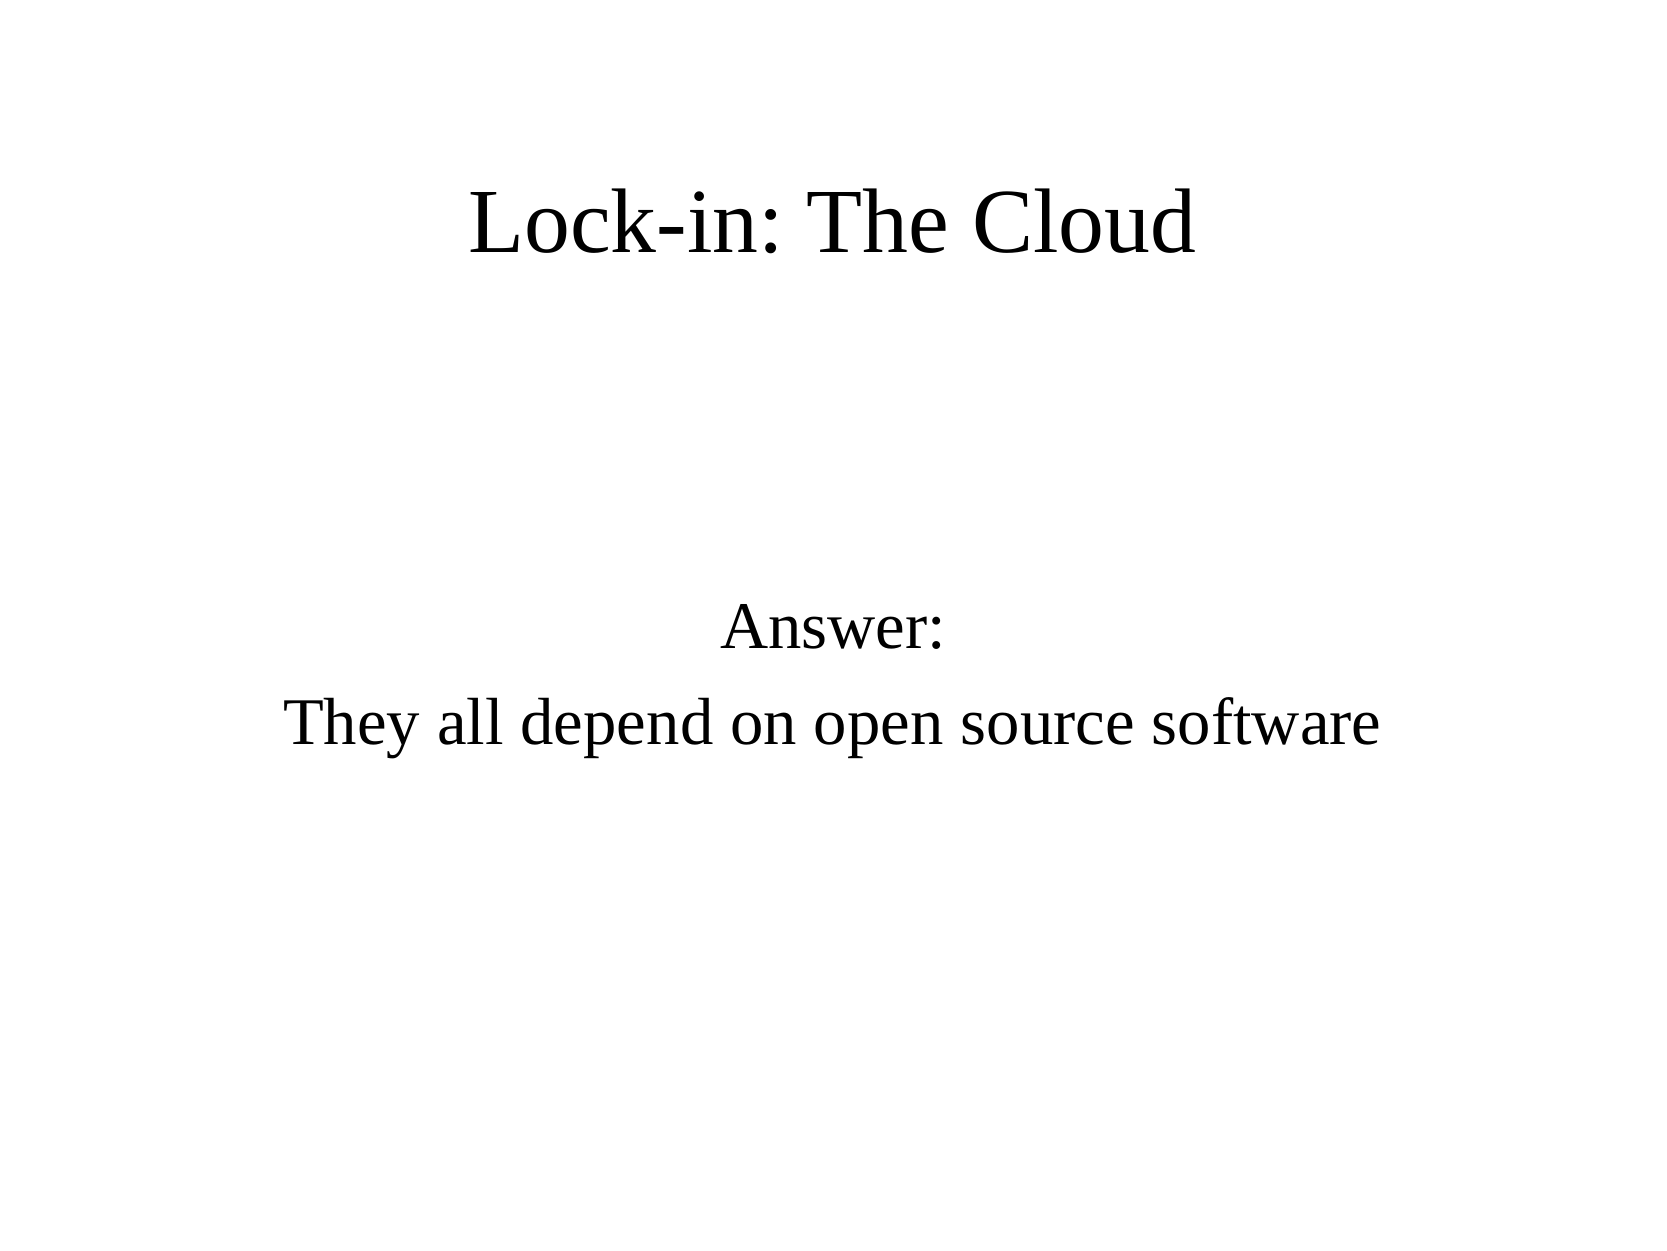

# Lock-in: The Cloud
Answer:
They all depend on open source software